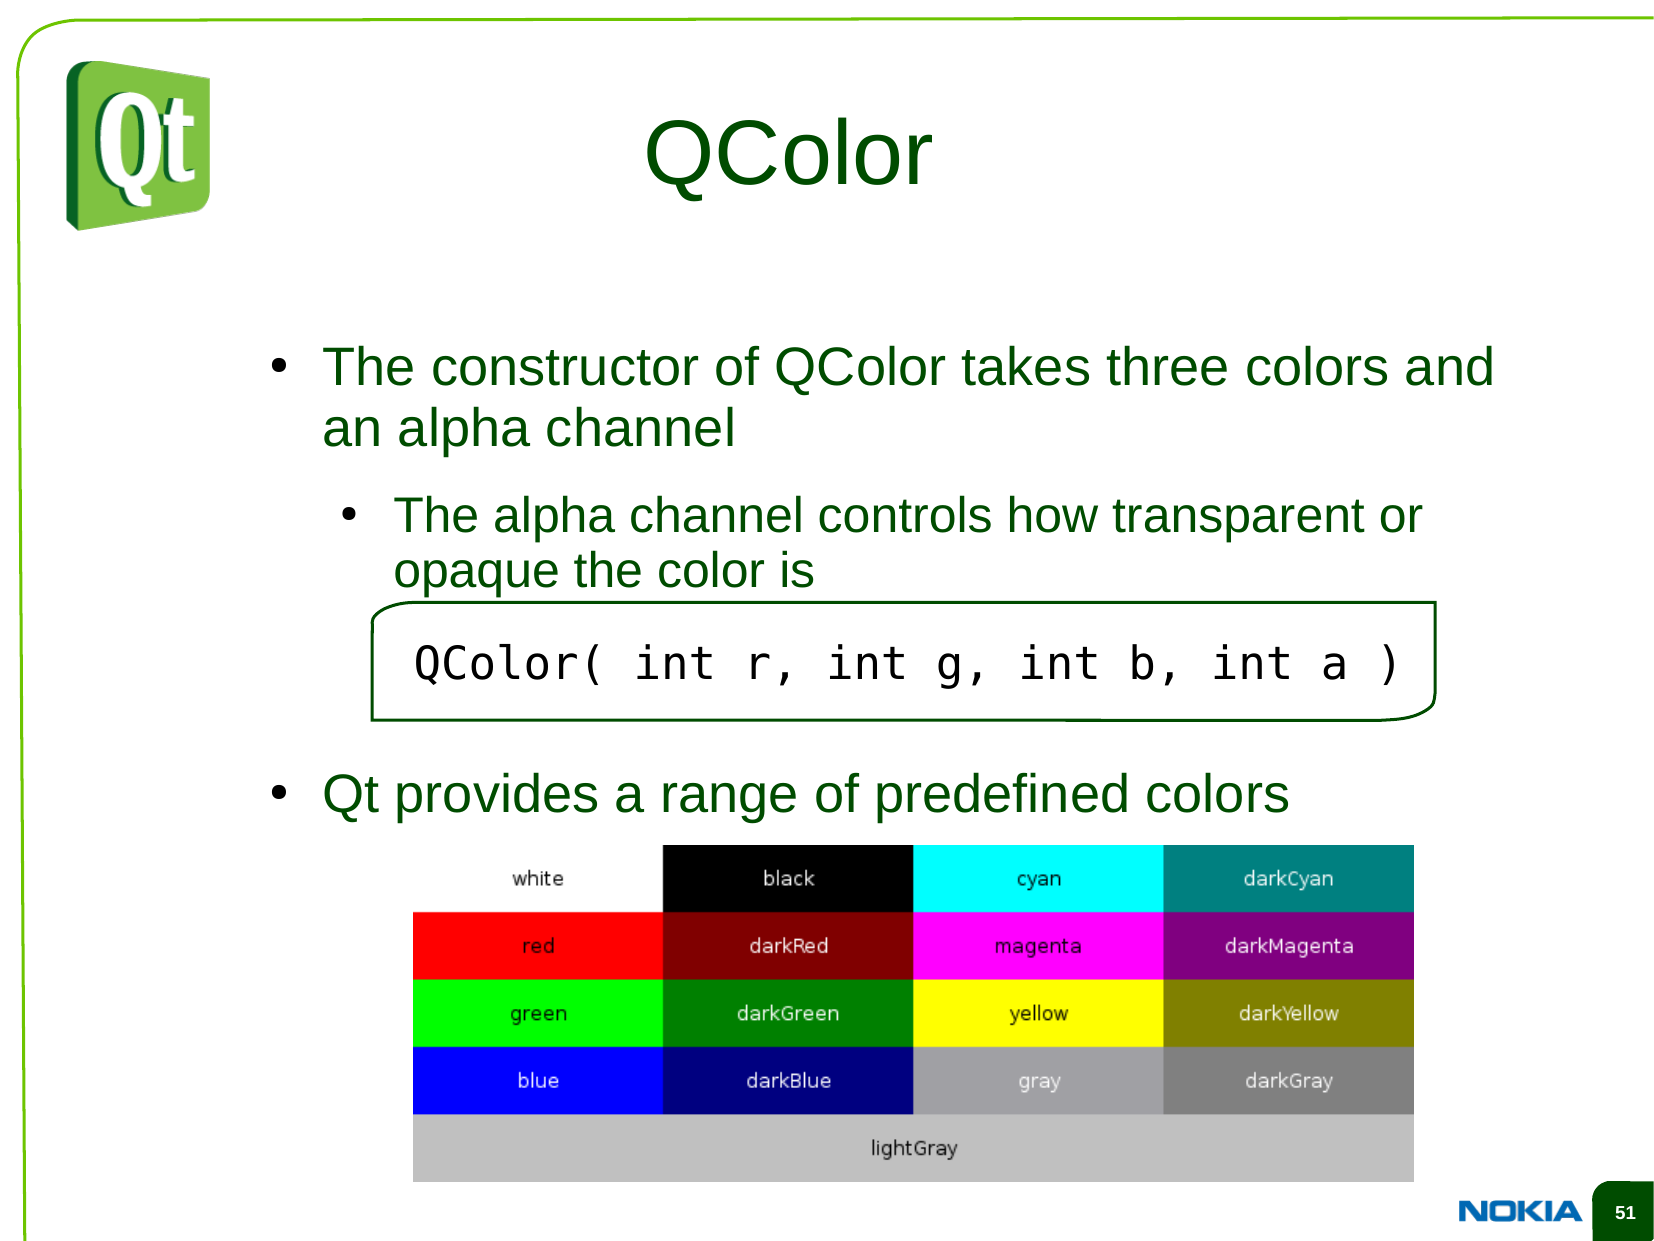

# QColor
The constructor of QColor takes three colors and an alpha channel
The alpha channel controls how transparent or opaque the color is
Qt provides a range of predefined colors
QColor( int r, int g, int b, int a )